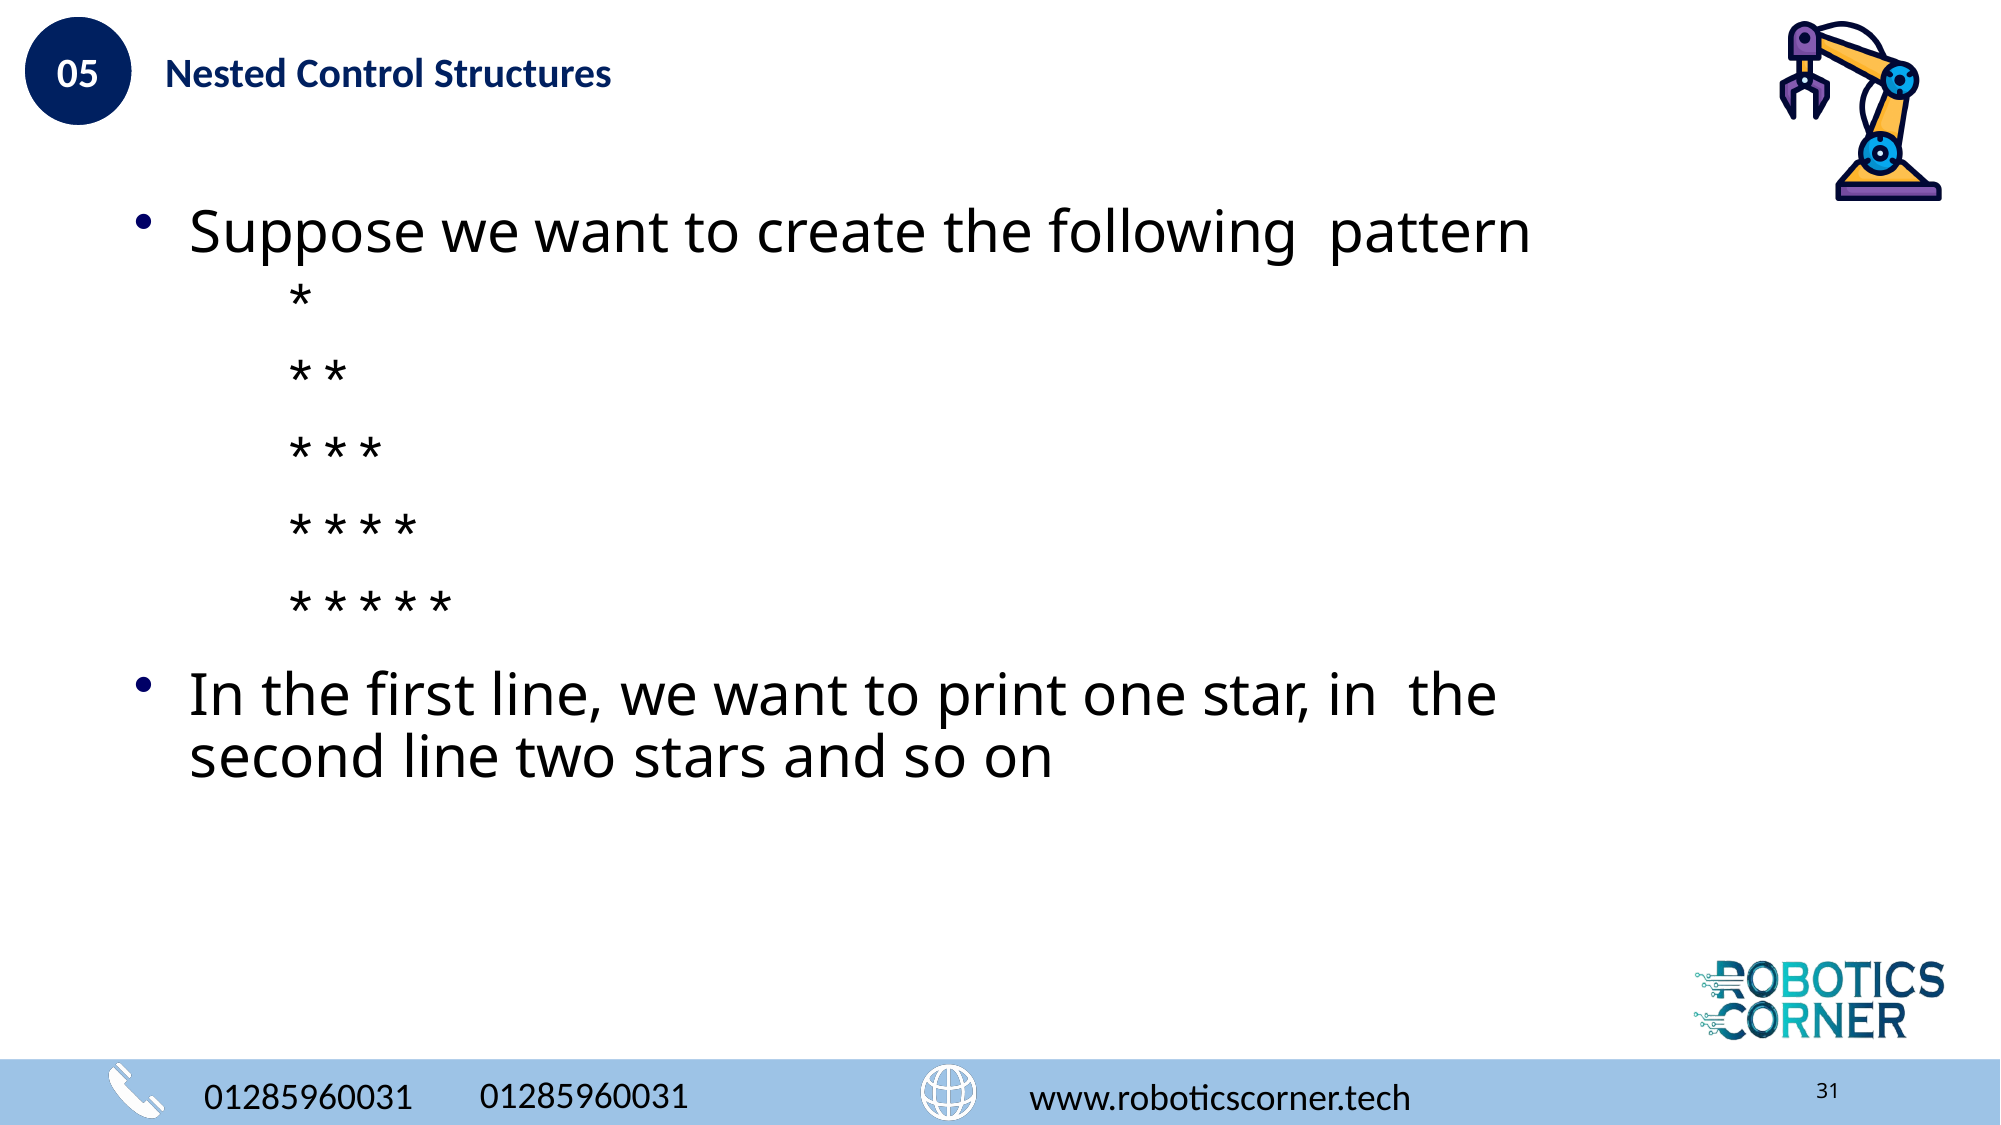

05
Nested Control Structures
Suppose we want to create the following pattern
*
**
***
****
*****
In the first line, we want to print one star, in the second line two stars and so on
C++ Programming: From Problem Analysis to Program Design, Third Edition
01285960031
01285960031
www.roboticscorner.tech